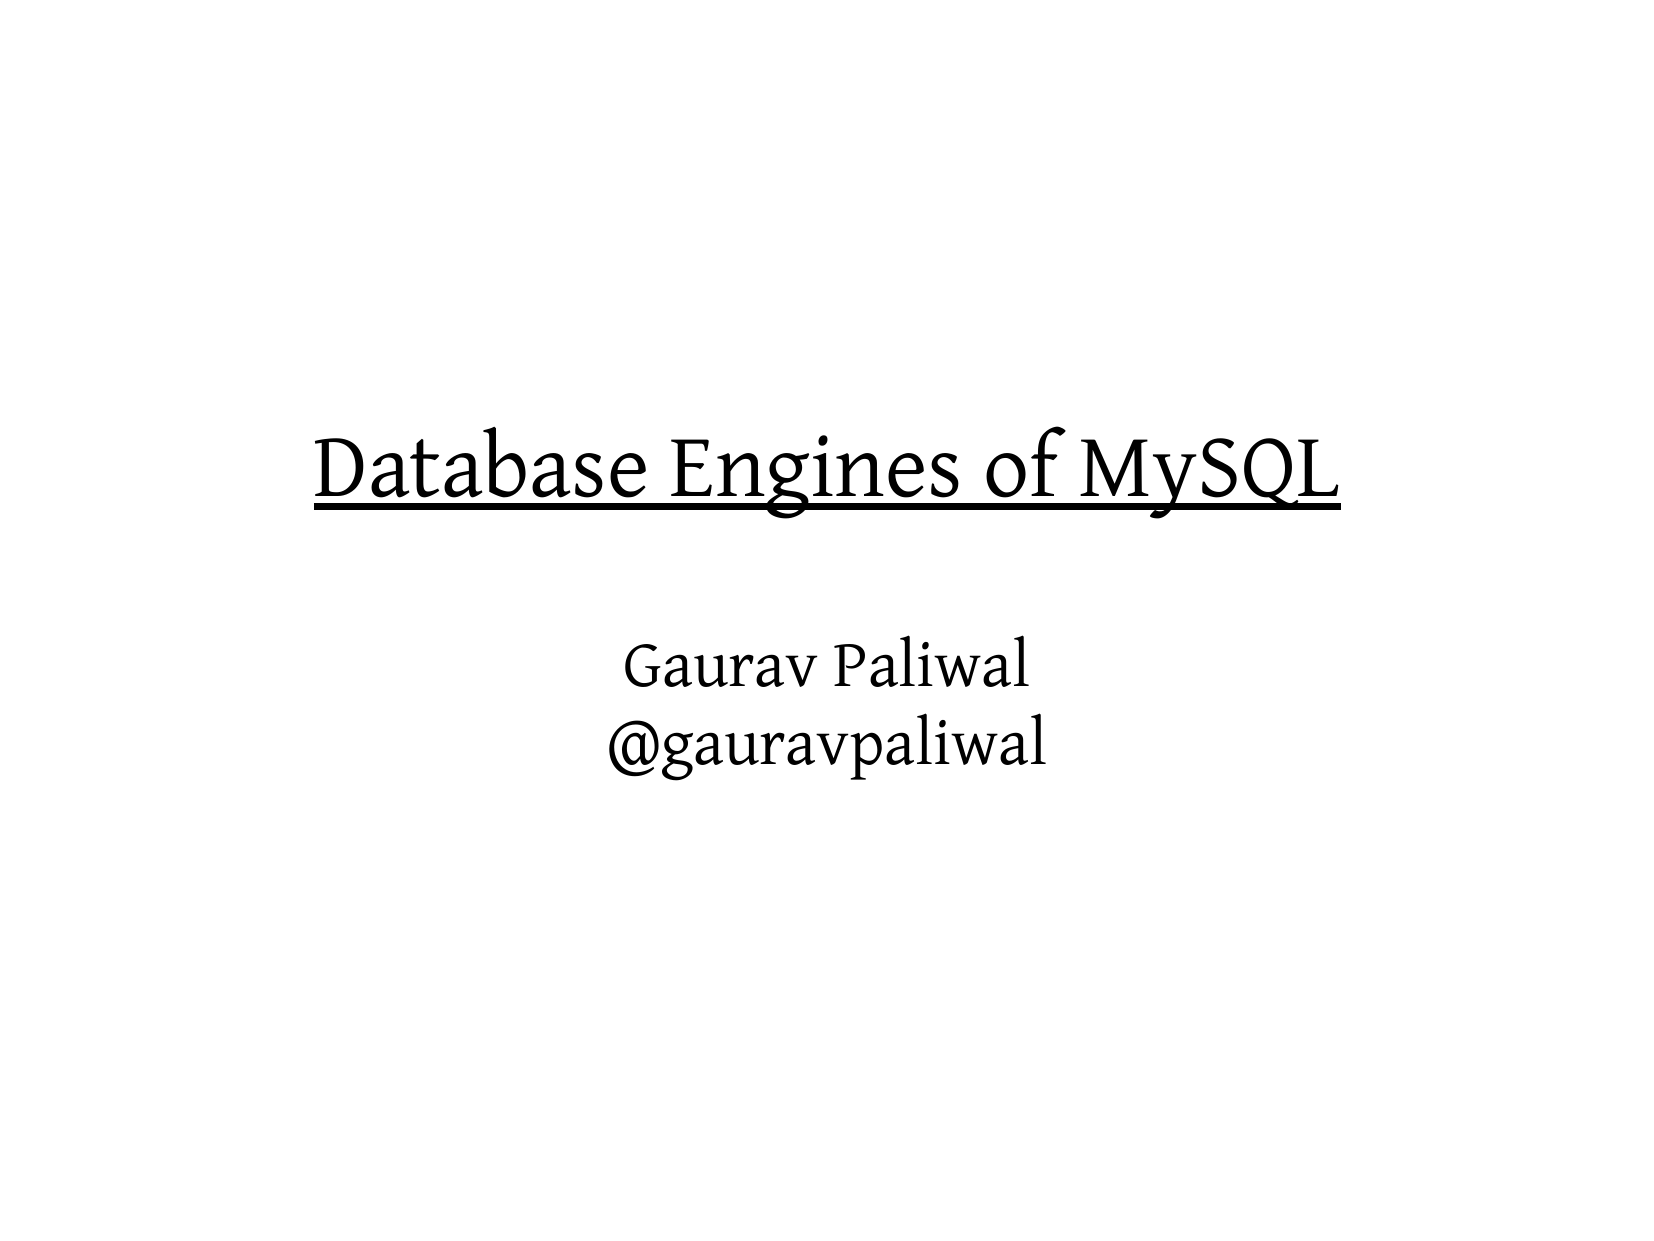

# Database Engines of MySQL Gaurav Paliwal @gauravpaliwal